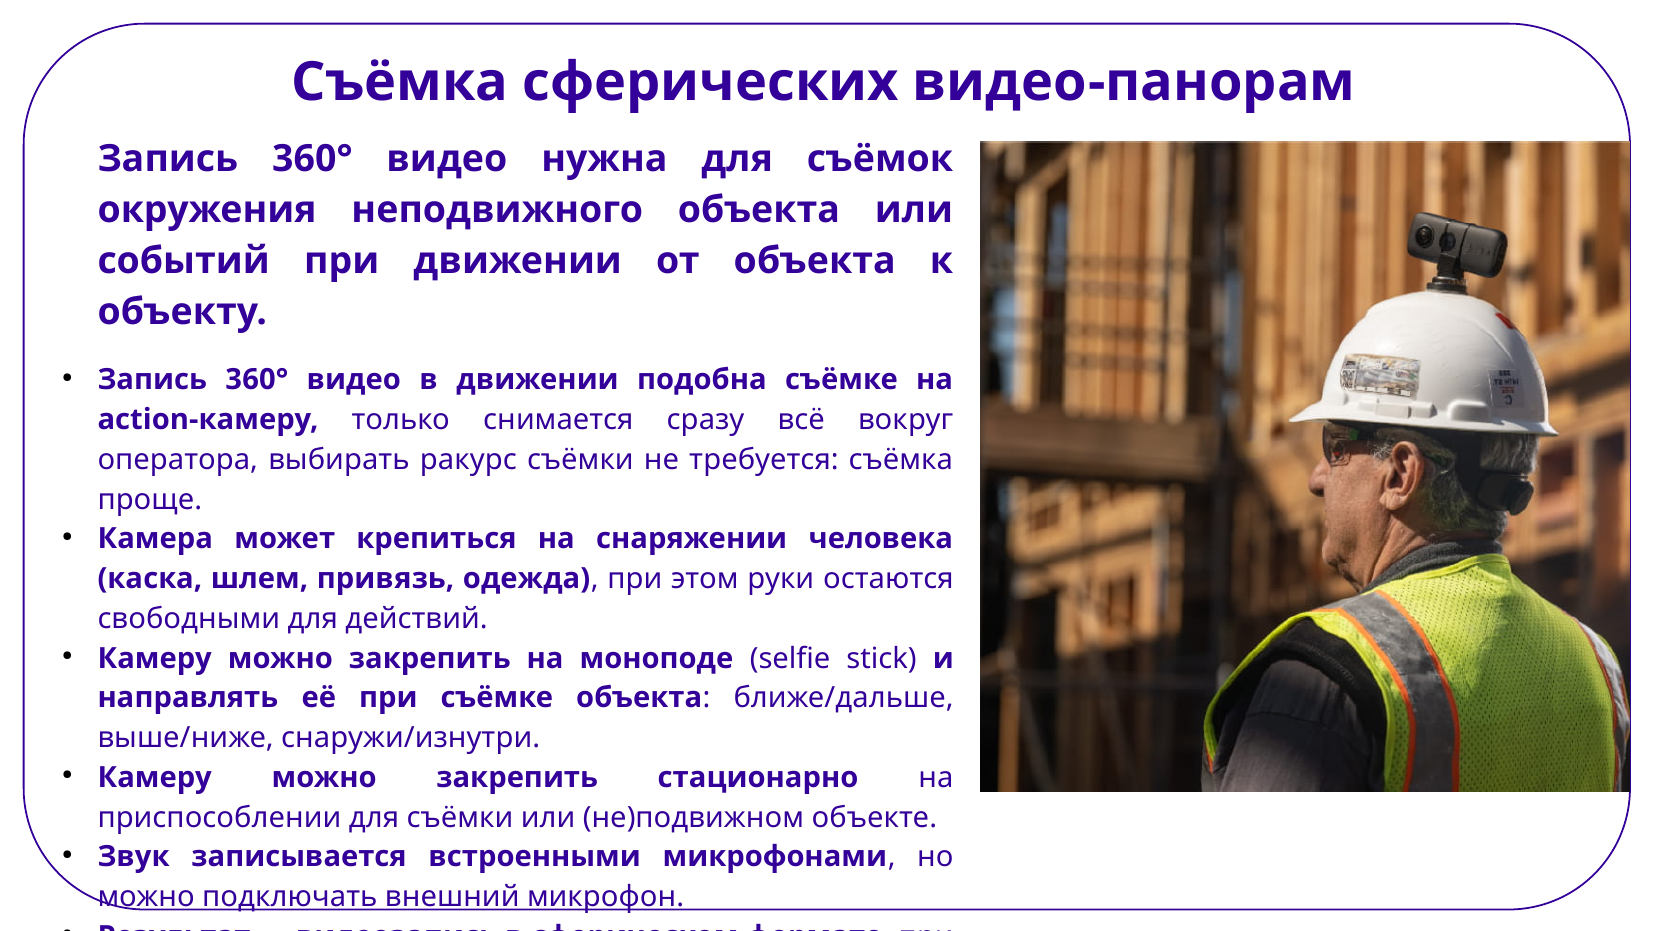

Съёмка сферических видео-панорам
Запись 360° видео нужна для съёмок окружения неподвижного объекта или событий при движении от объекта к объекту.
Запись 360° видео в движении подобна съёмке на action-камеру, только снимается сразу всё вокруг оператора, выбирать ракурс съёмки не требуется: съёмка проще.
Камера может крепиться на снаряжении человека (каска, шлем, привязь, одежда), при этом руки остаются свободными для действий.
Камеру можно закрепить на моноподе (selfie stick) и направлять её при съёмке объекта: ближе/дальше, выше/ниже, снаружи/изнутри.
Камеру можно закрепить стационарно на приспособлении для съёмки или (не)подвижном объекте.
Звук записывается встроенными микрофонами, но можно подключать внешний микрофон.
Результат — видеозапись в сферическом формате, при просмотре которой можно менять направление обзора.